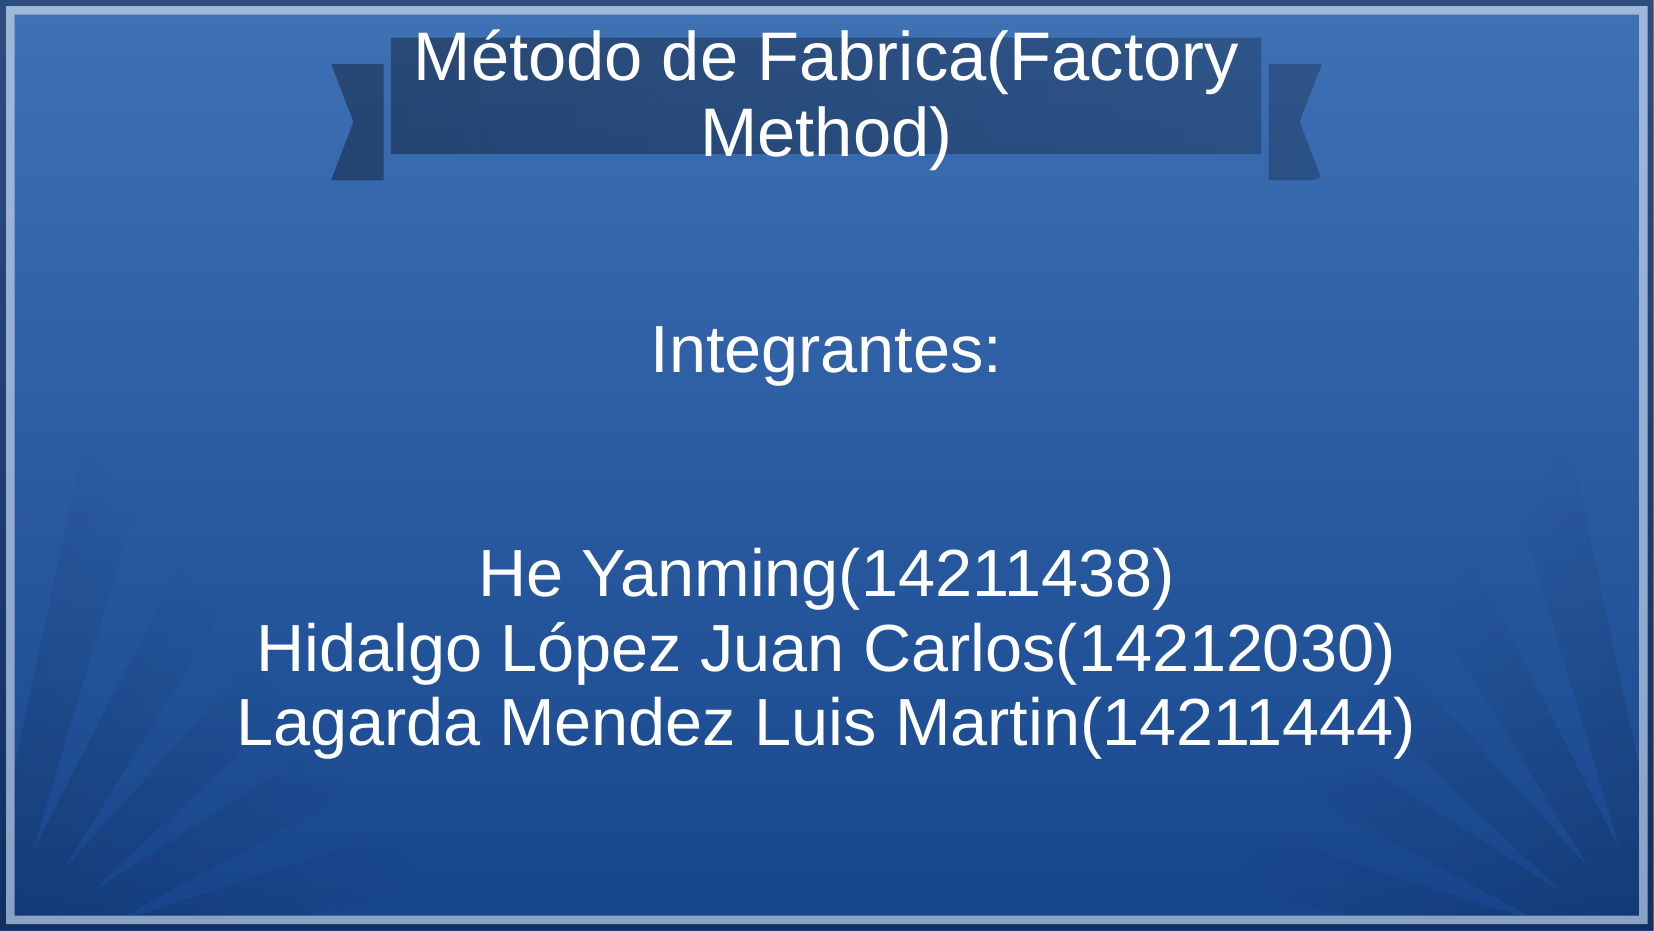

# Método de Fabrica(Factory Method)
Integrantes:
He Yanming(14211438)
Hidalgo López Juan Carlos(14212030)
Lagarda Mendez Luis Martin(14211444)